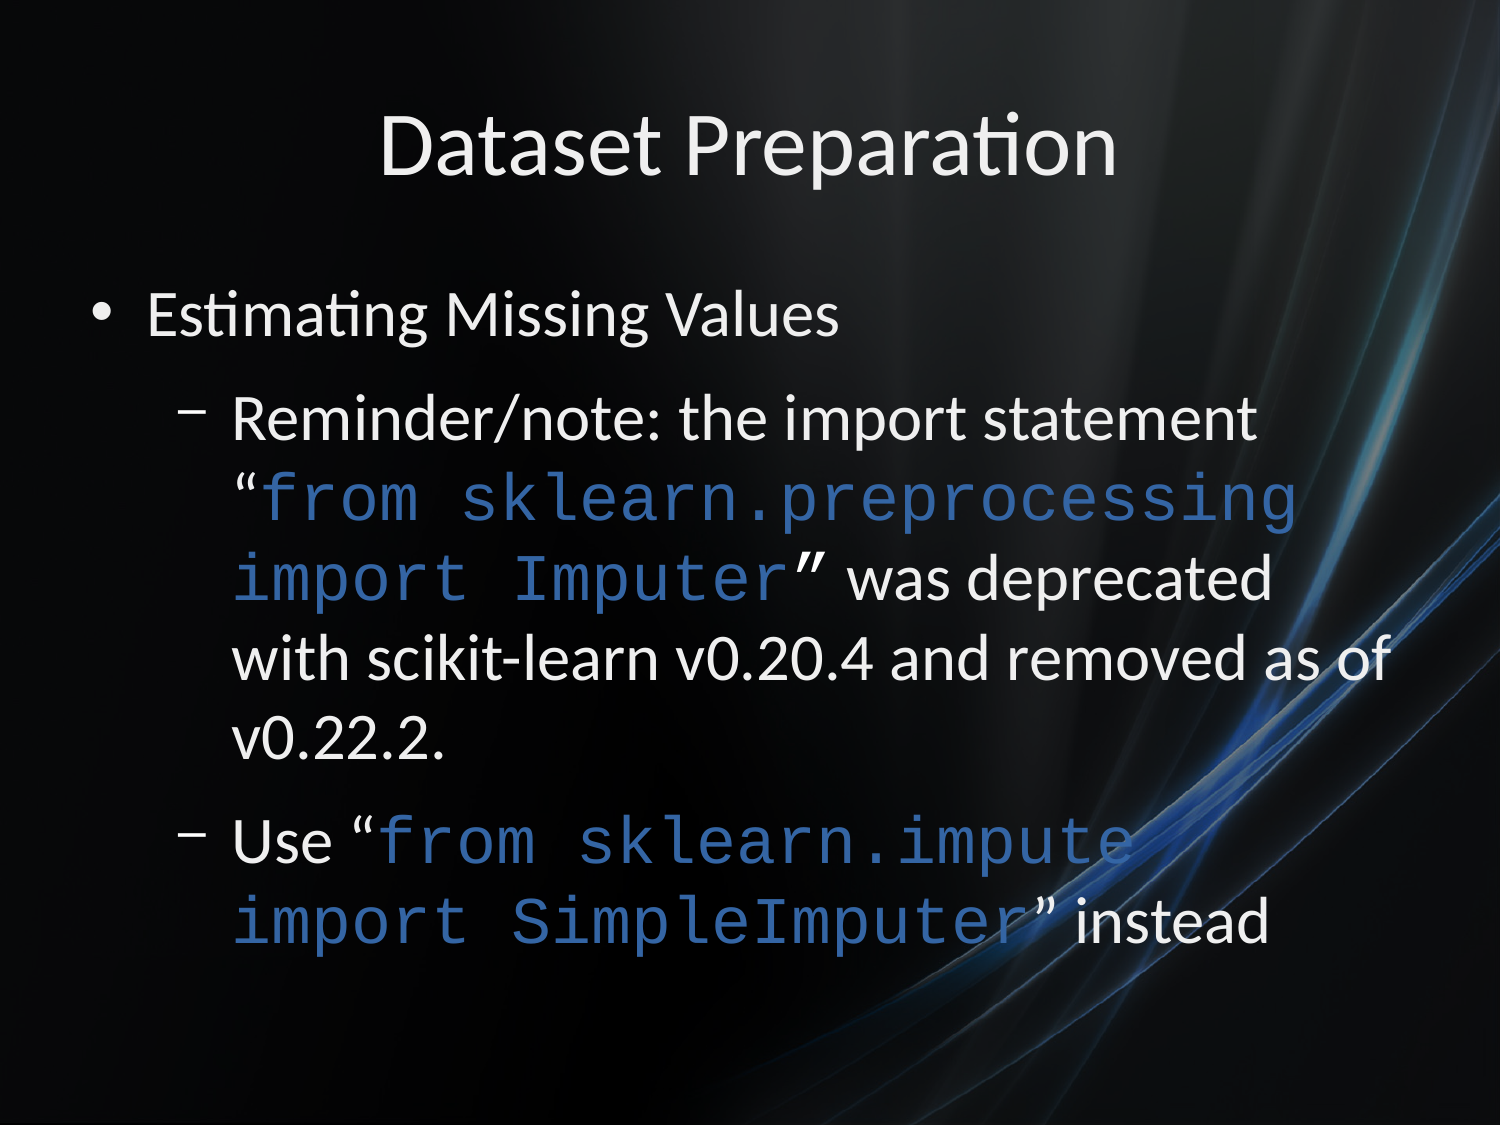

# Dataset Preparation
Estimating Missing Values
Reminder/note: the import statement “from sklearn.preprocessing import Imputer” was deprecated with scikit-learn v0.20.4 and removed as of v0.22.2.
Use “from sklearn.impute import SimpleImputer” instead